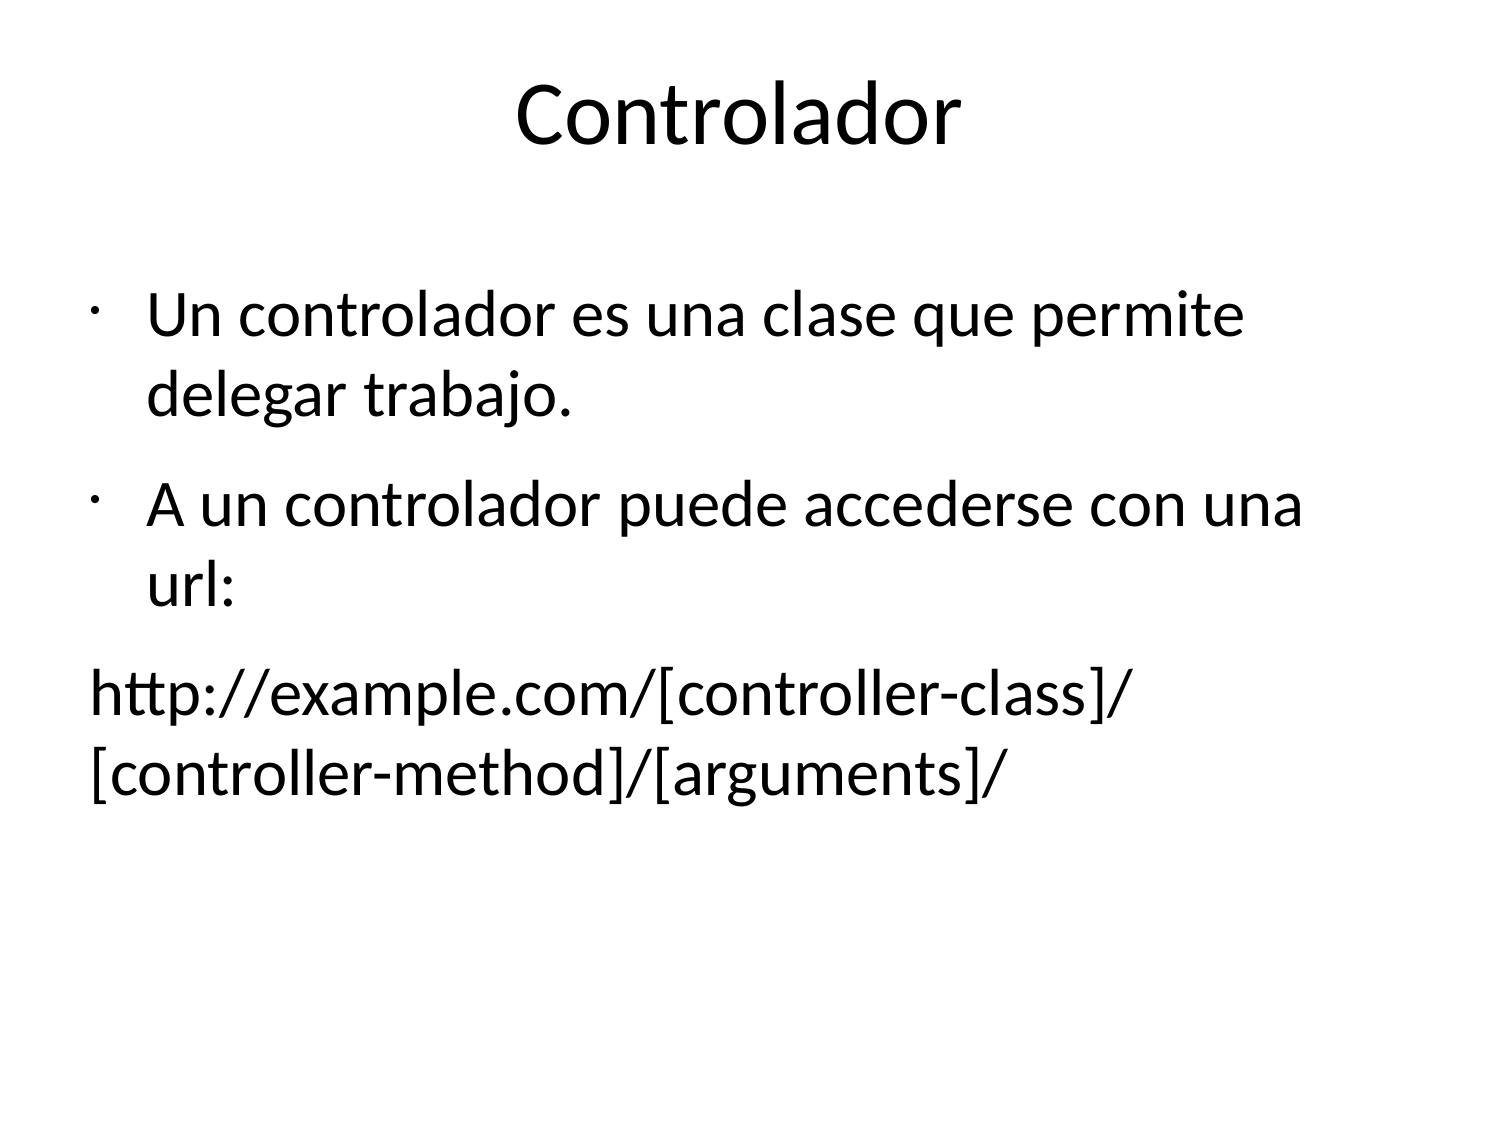

# Controlador
Un controlador es una clase que permite delegar trabajo.
A un controlador puede accederse con una url:
http://example.com/[controller-class]/[controller-method]/[arguments]/